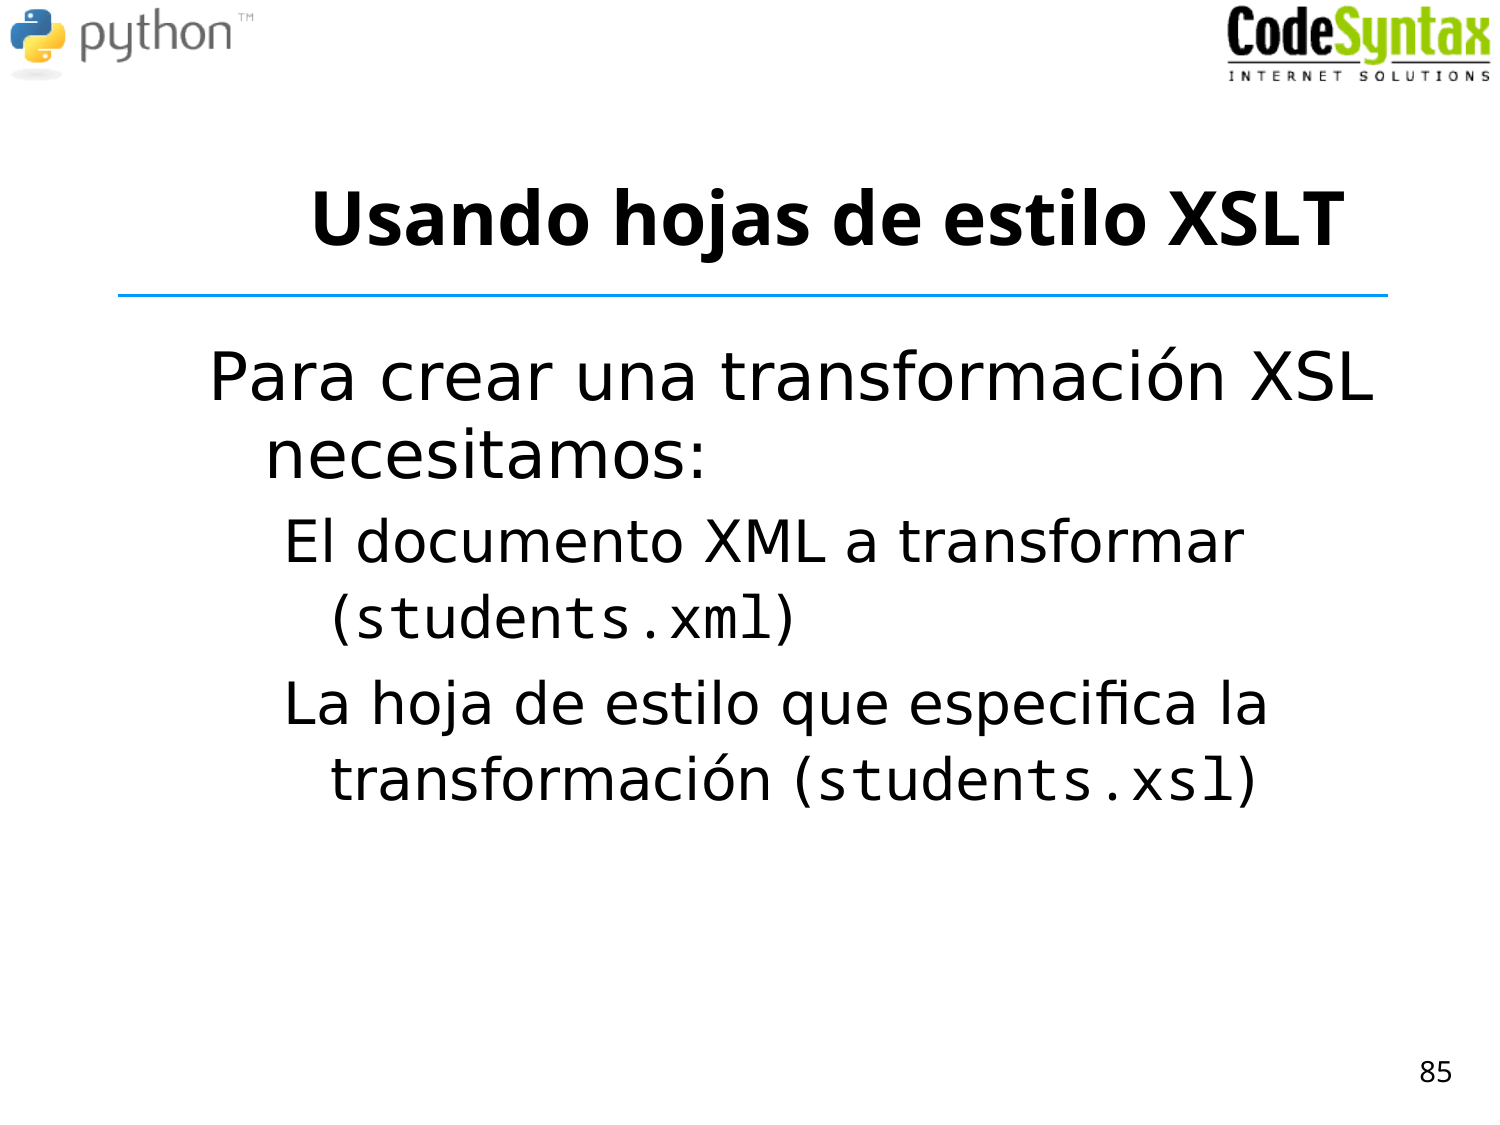

# Usando hojas de estilo XSLT
Para crear una transformación XSL necesitamos:
El documento XML a transformar (students.xml)
La hoja de estilo que especifica la transformación (students.xsl)
85